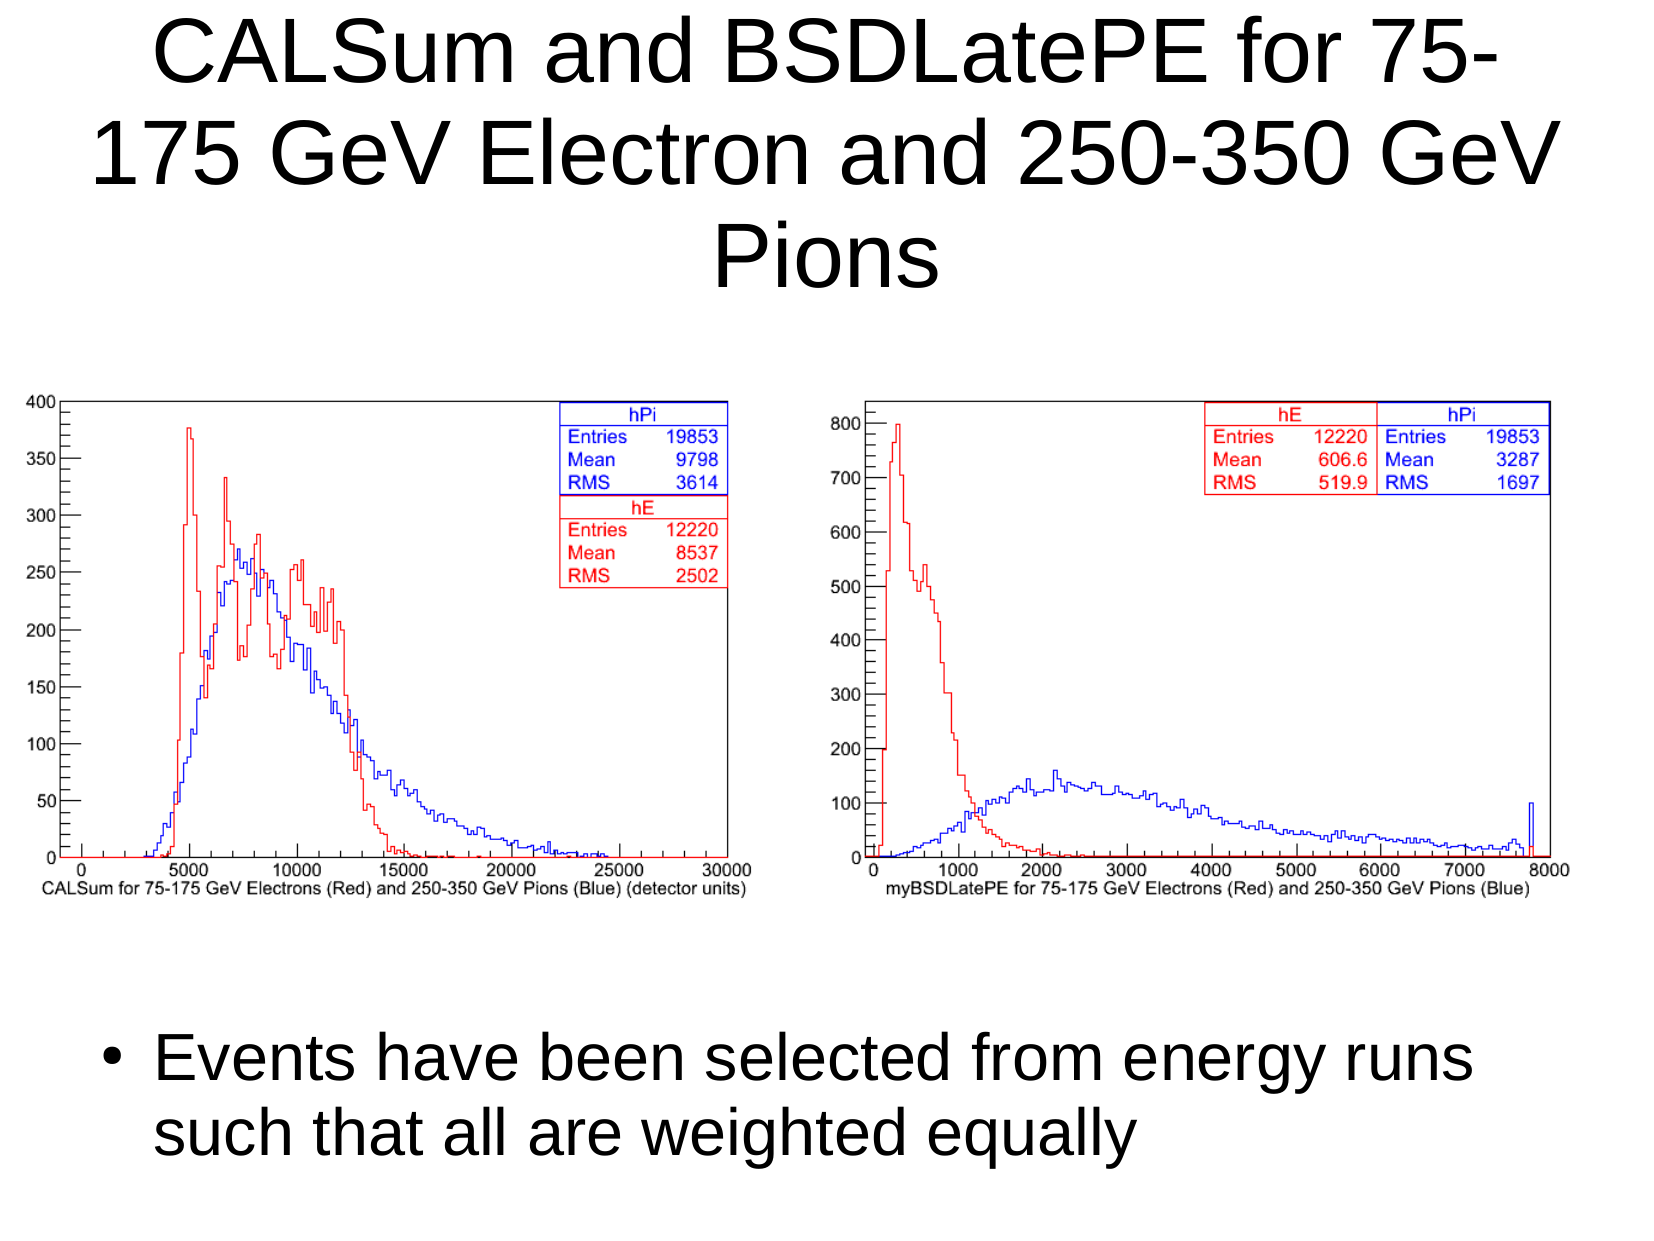

# CALSum and BSDLatePE for 75-175 GeV Electron and 250-350 GeV Pions
Events have been selected from energy runs such that all are weighted equally